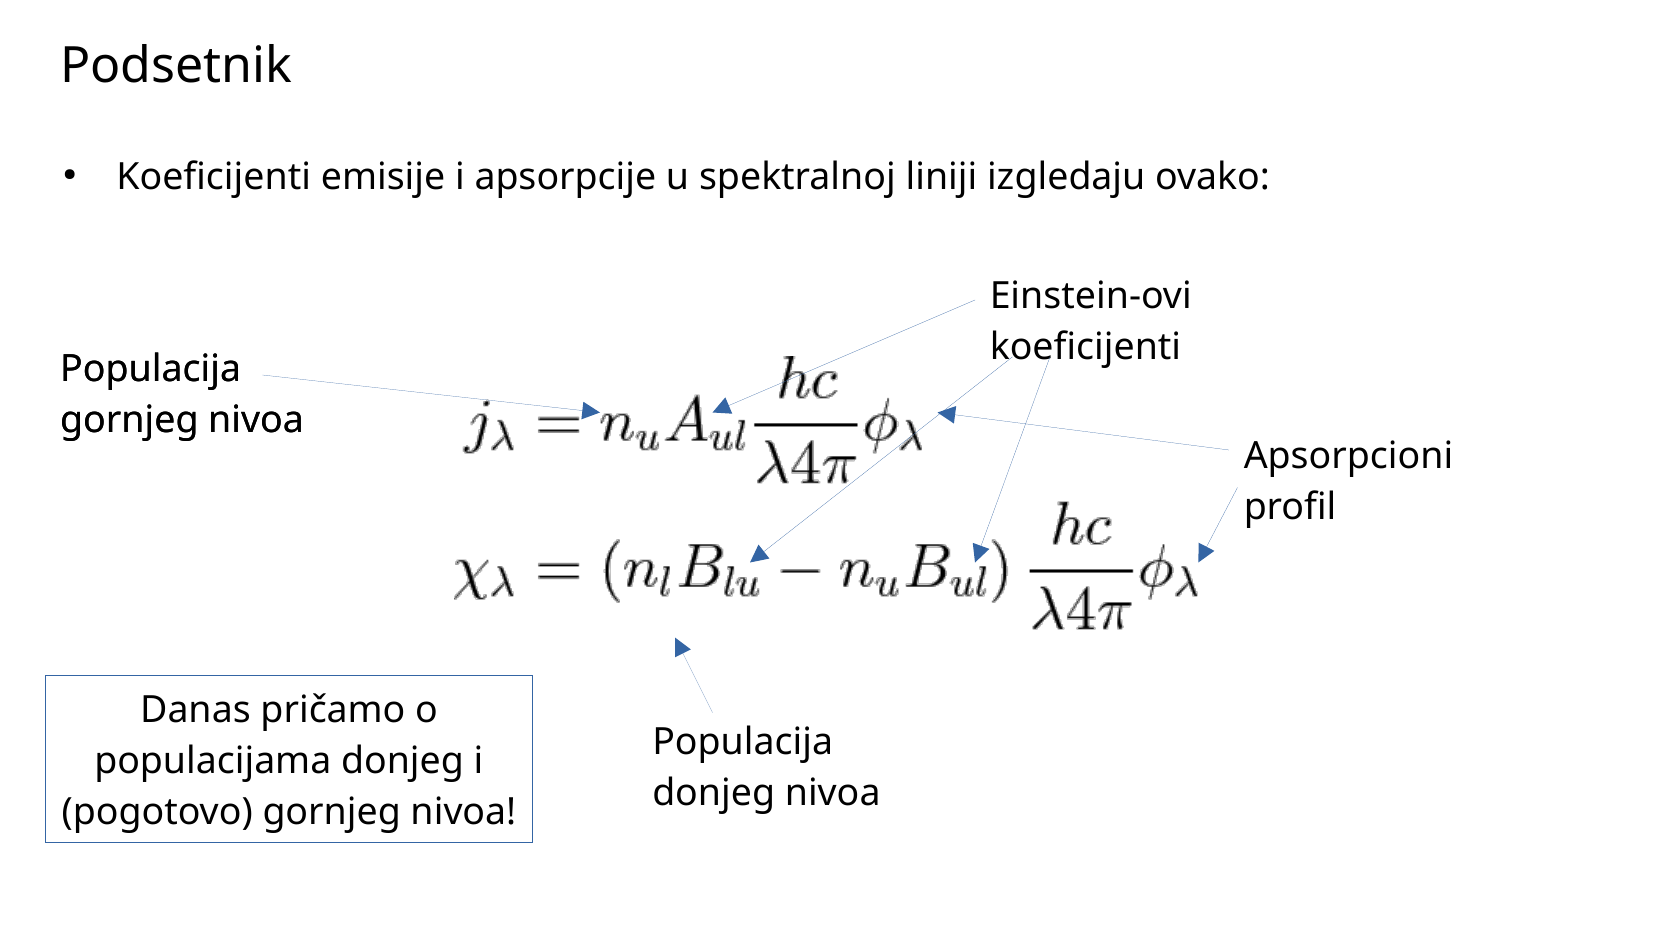

# Podsetnik
Koeficijenti emisije i apsorpcije u spektralnoj liniji izgledaju ovako:
Einstein-ovi koeficijenti
Populacija gornjeg nivoa
Populacija gornjeg nivoa
Apsorpcioni profil
Danas pričamo o populacijama donjeg i (pogotovo) gornjeg nivoa!
Populacija donjeg nivoa